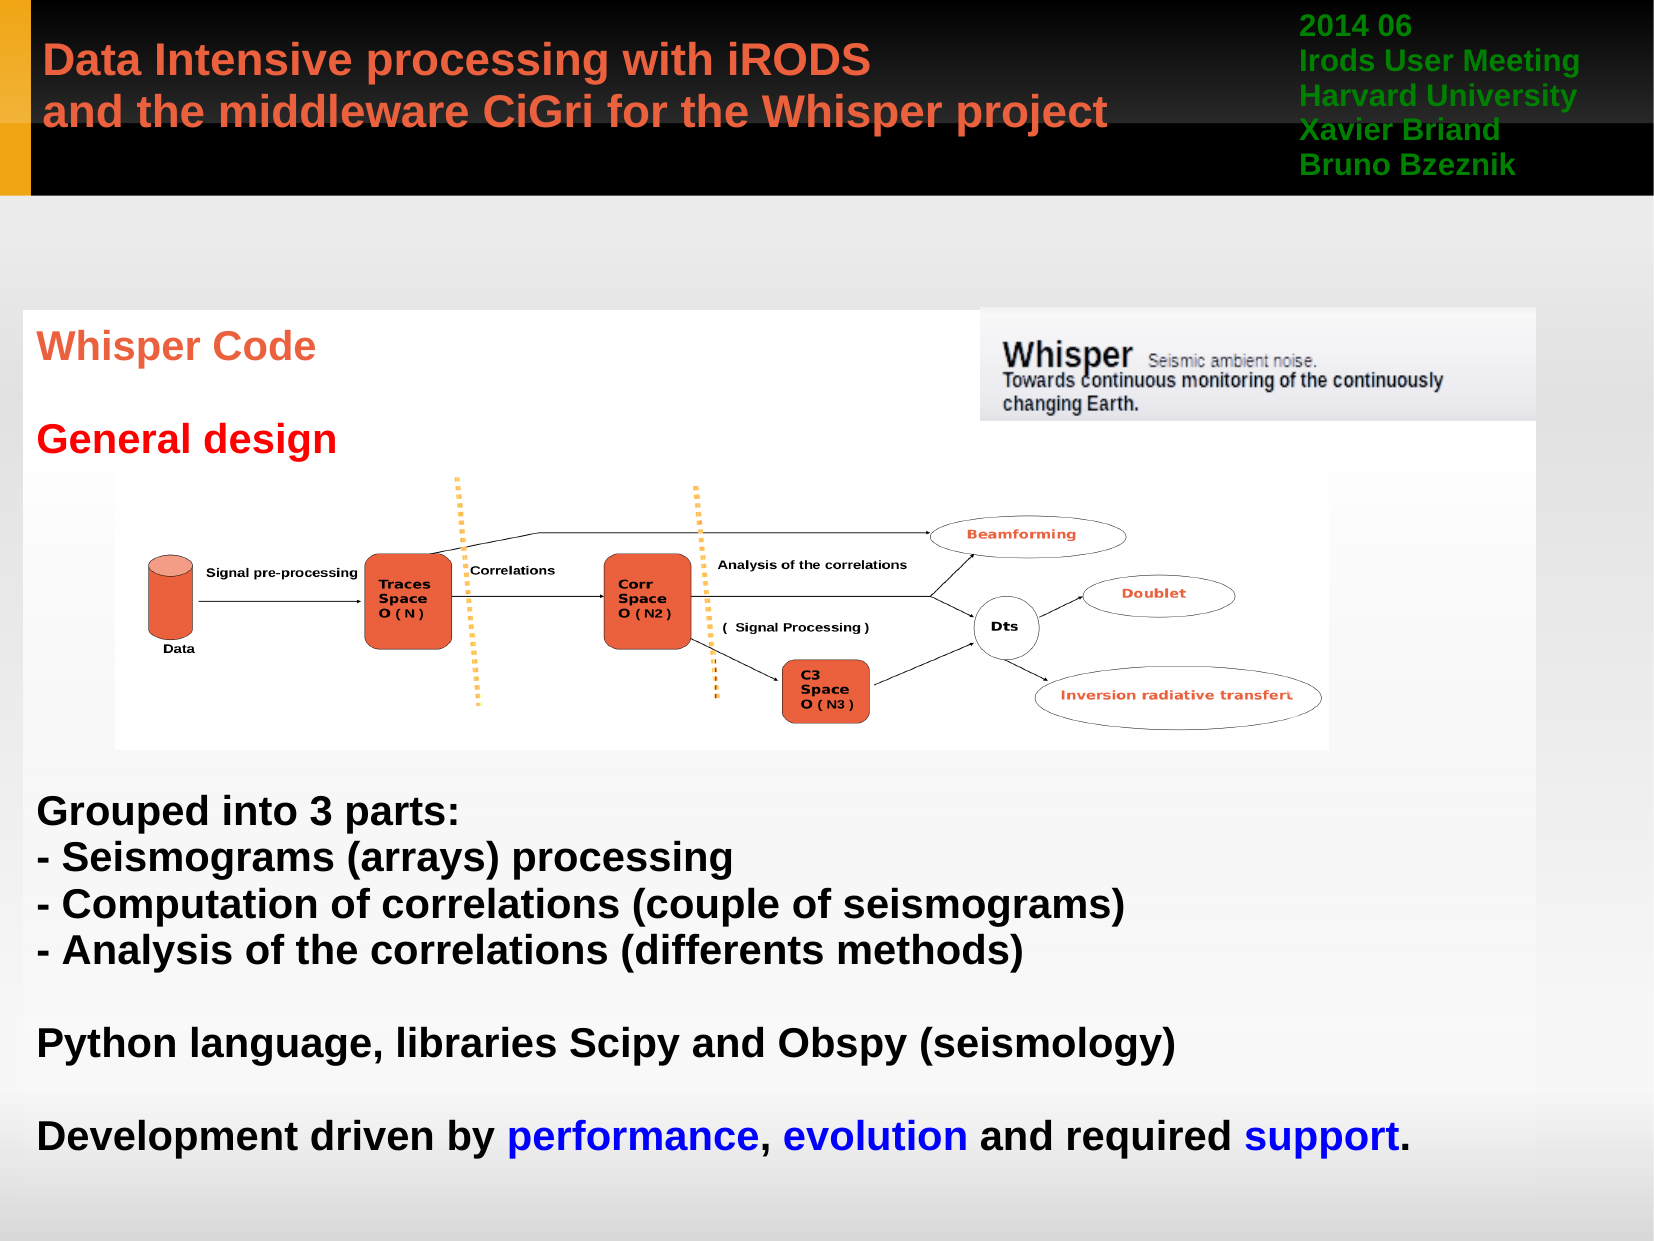

2014 06
Irods User Meeting
Harvard University
Xavier Briand
Bruno Bzeznik
 Data Intensive processing with iRODS
 and the middleware CiGri for the Whisper project
# Whisper Code
General design
Grouped into 3 parts:
- Seismograms (arrays) processing
- Computation of correlations (couple of seismograms)
- Analysis of the correlations (differents methods)
Python language, libraries Scipy and Obspy (seismology)
Development driven by performance, evolution and required support.